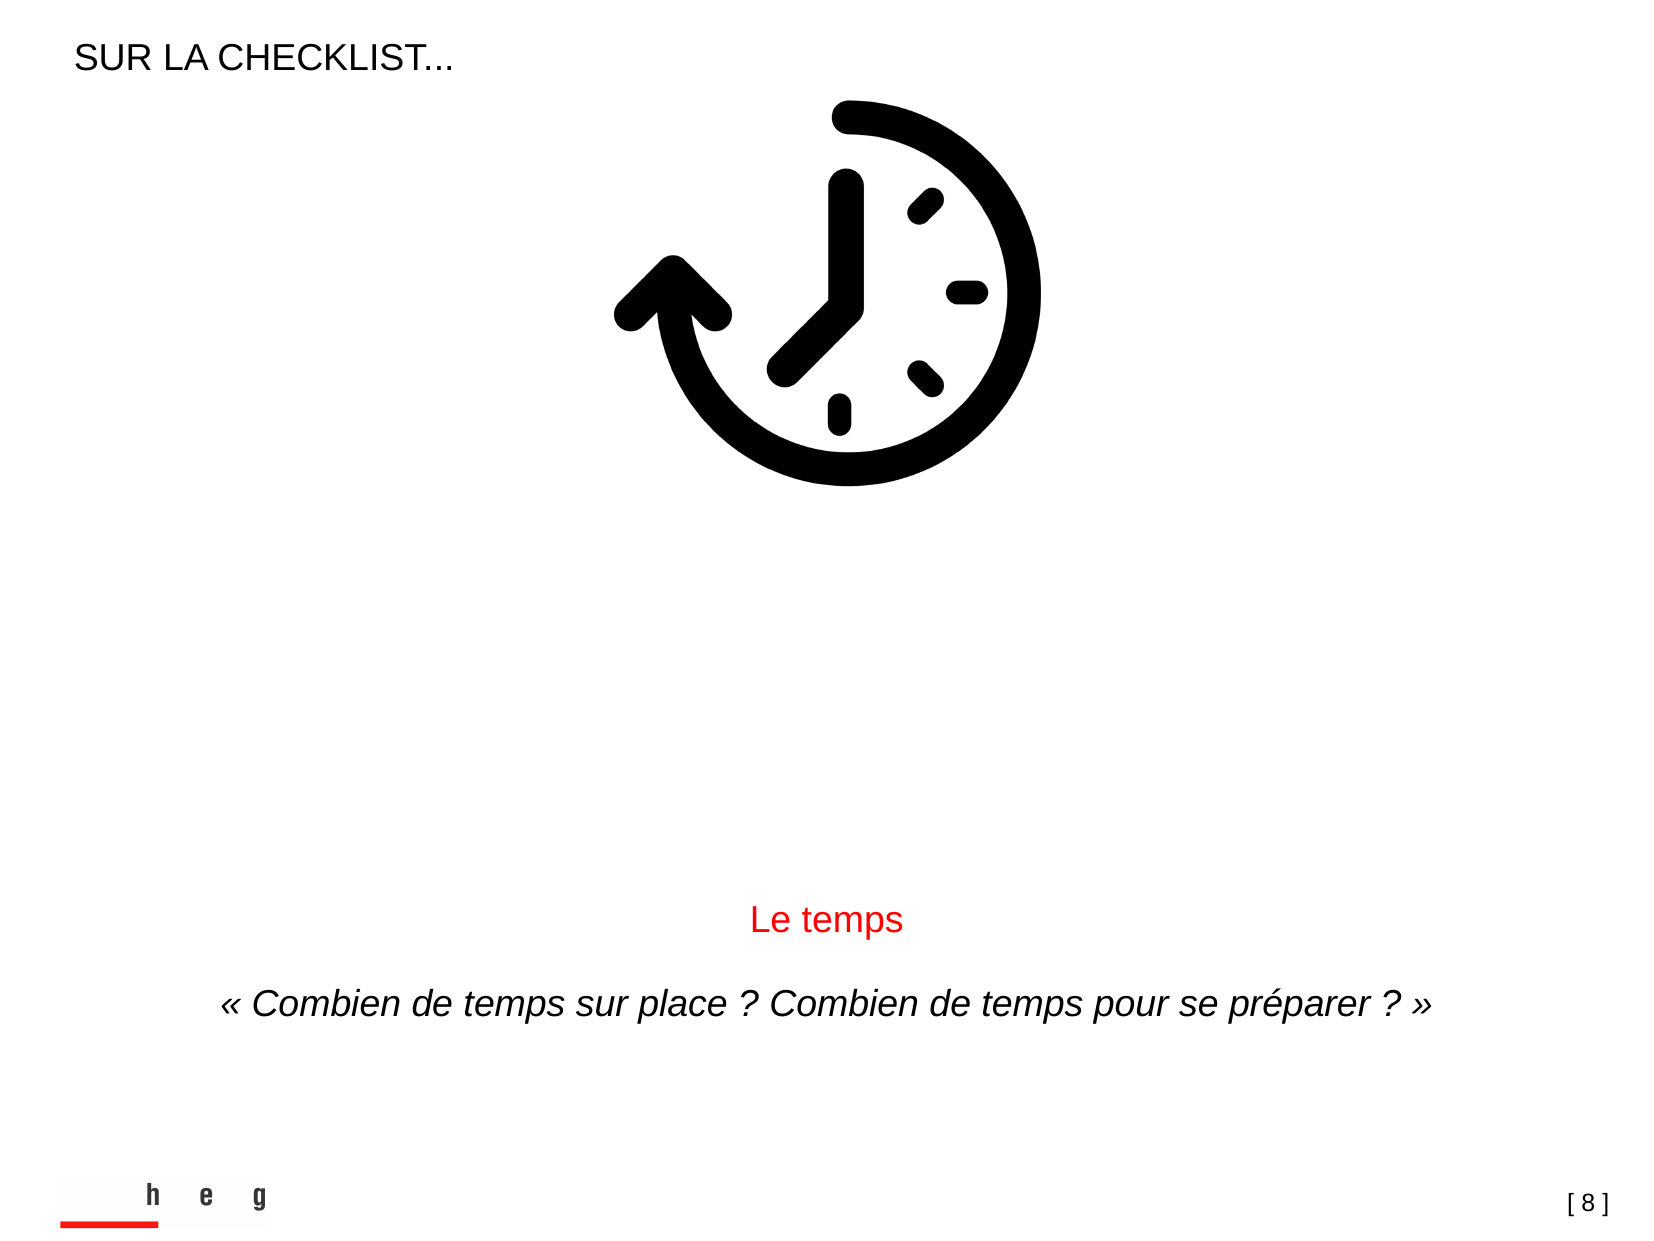

SUR LA CHECKLIST...
Le temps
« Combien de temps sur place ? Combien de temps pour se préparer ? »